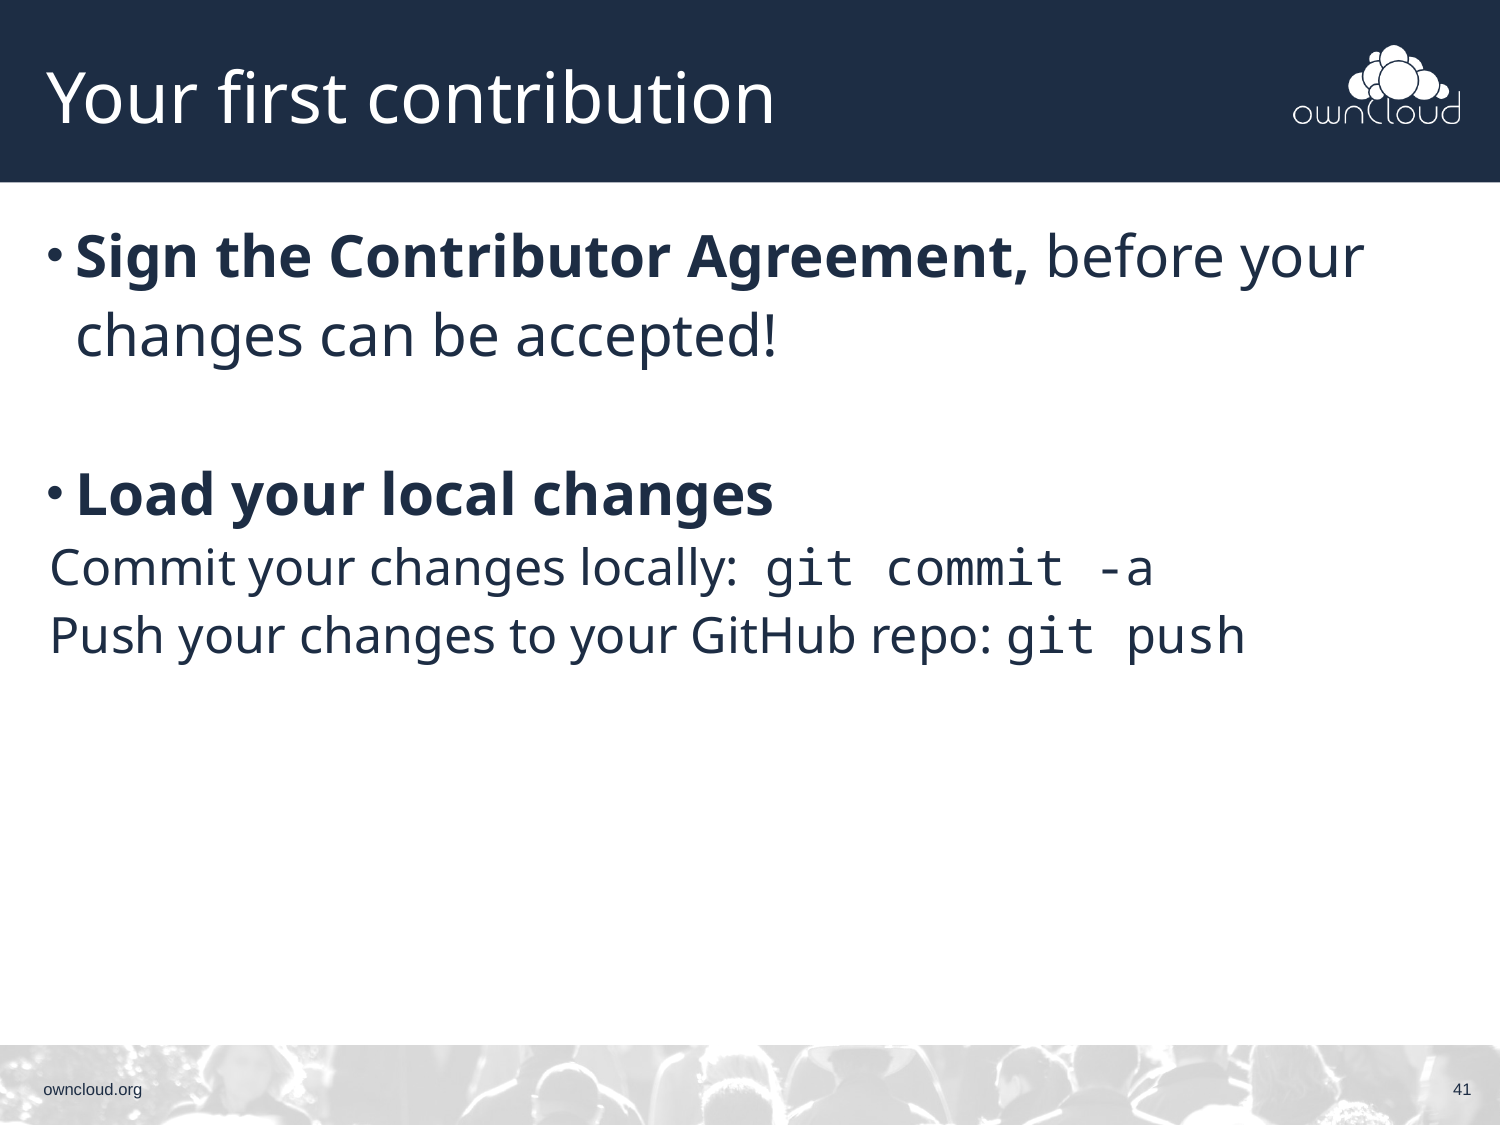

# Your first contribution
Sign the Contributor Agreement, before your changes can be accepted!
Load your local changes
Commit your changes locally: git commit -a
Push your changes to your GitHub repo: git push